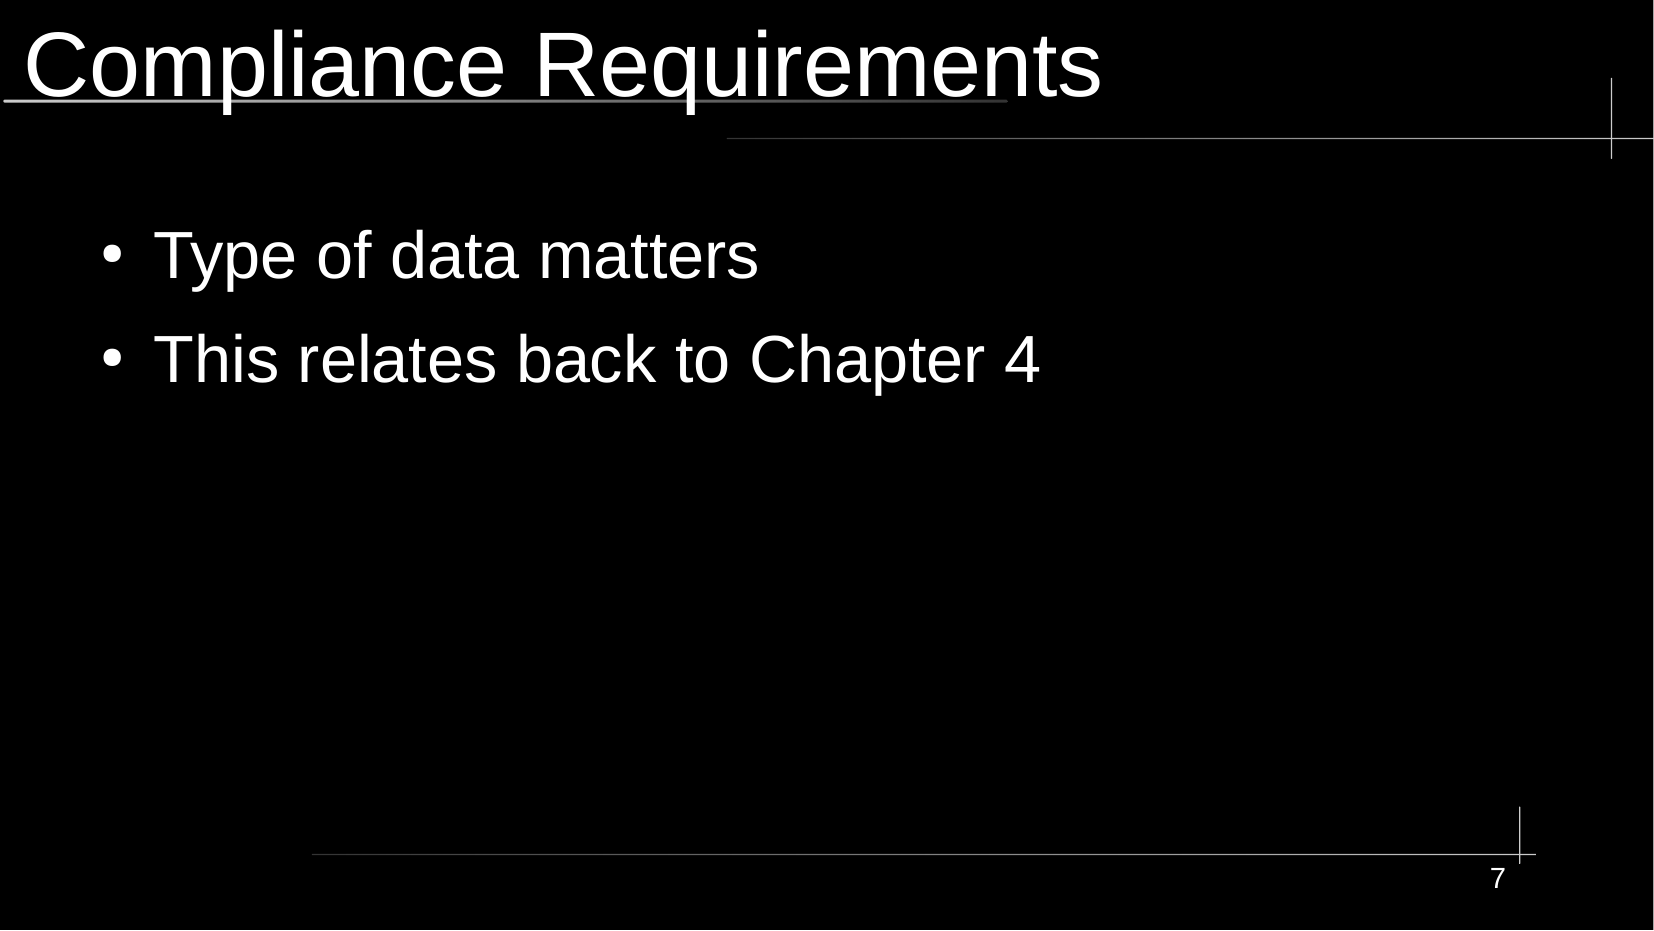

# Compliance Requirements
Type of data matters
This relates back to Chapter 4
7